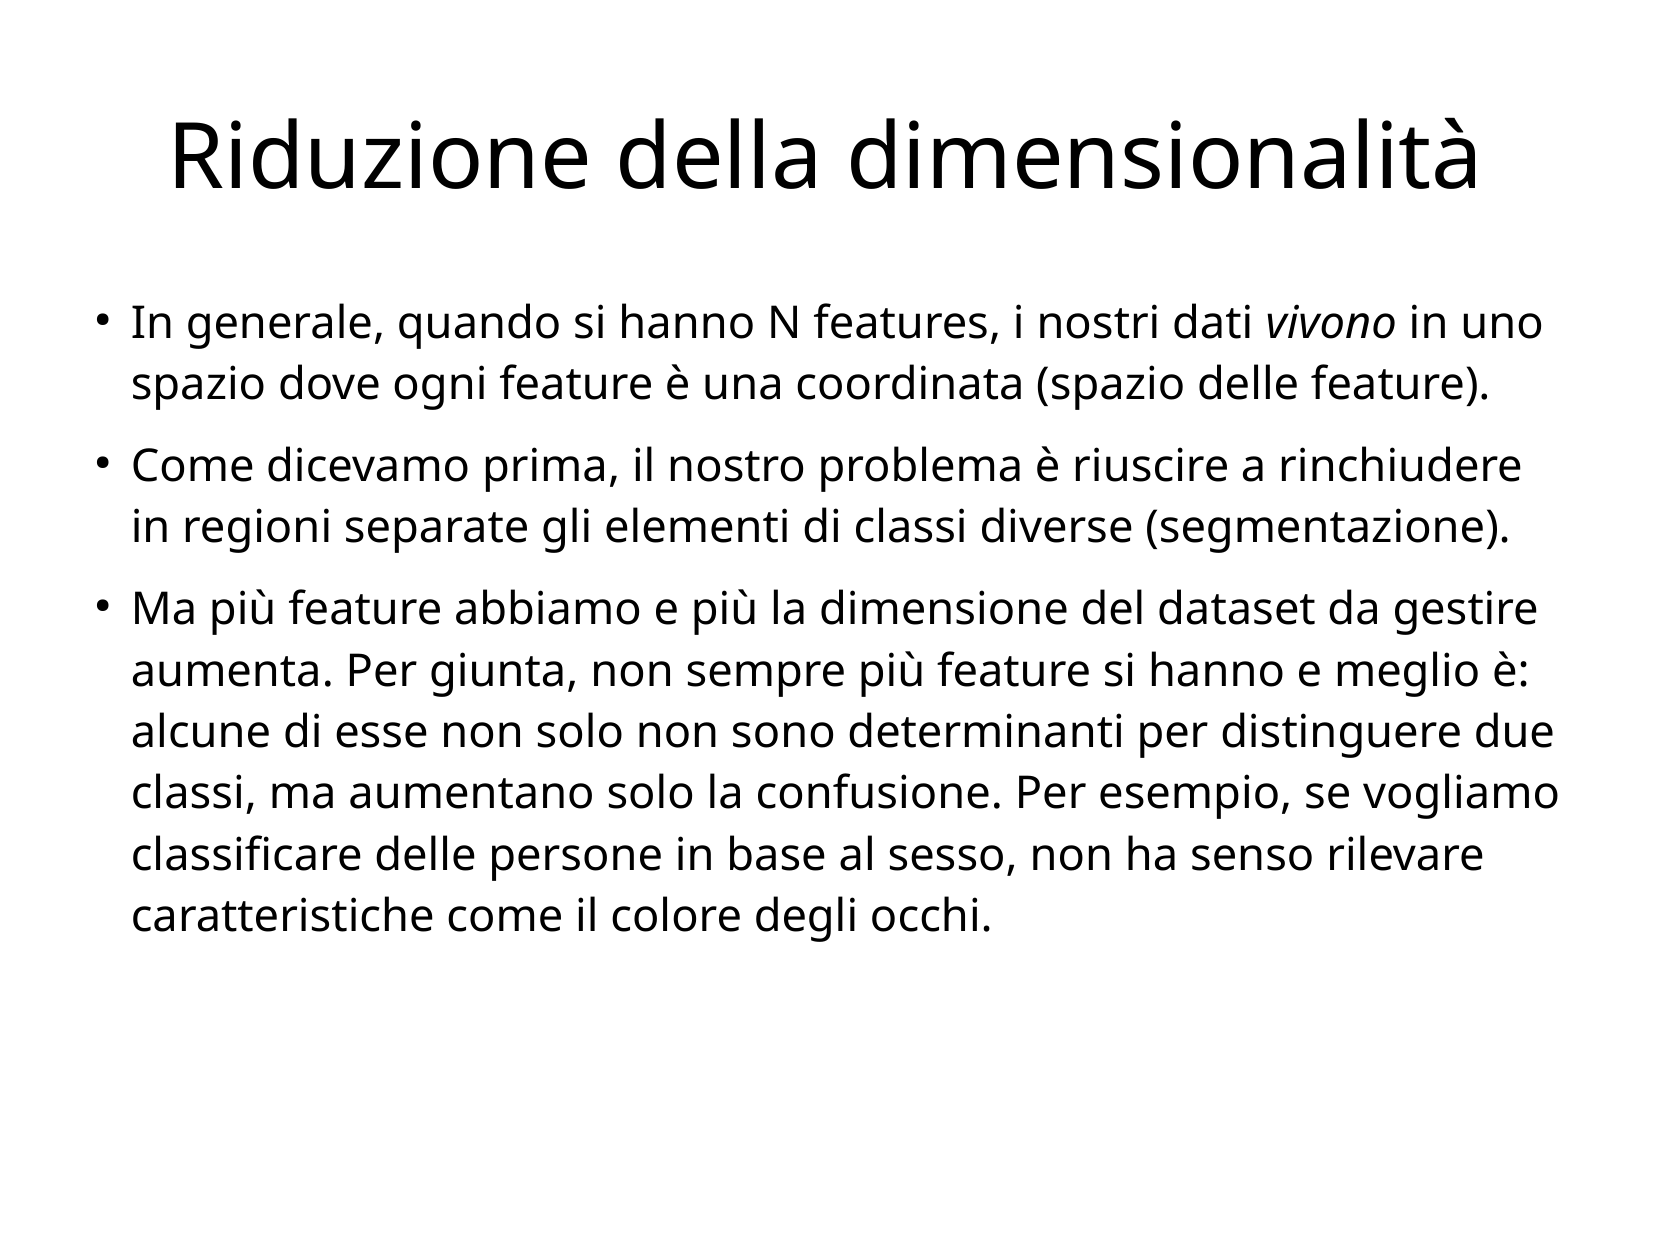

# Riduzione della dimensionalità
In generale, quando si hanno N features, i nostri dati vivono in uno spazio dove ogni feature è una coordinata (spazio delle feature).
Come dicevamo prima, il nostro problema è riuscire a rinchiudere in regioni separate gli elementi di classi diverse (segmentazione).
Ma più feature abbiamo e più la dimensione del dataset da gestire aumenta. Per giunta, non sempre più feature si hanno e meglio è: alcune di esse non solo non sono determinanti per distinguere due classi, ma aumentano solo la confusione. Per esempio, se vogliamo classificare delle persone in base al sesso, non ha senso rilevare caratteristiche come il colore degli occhi.